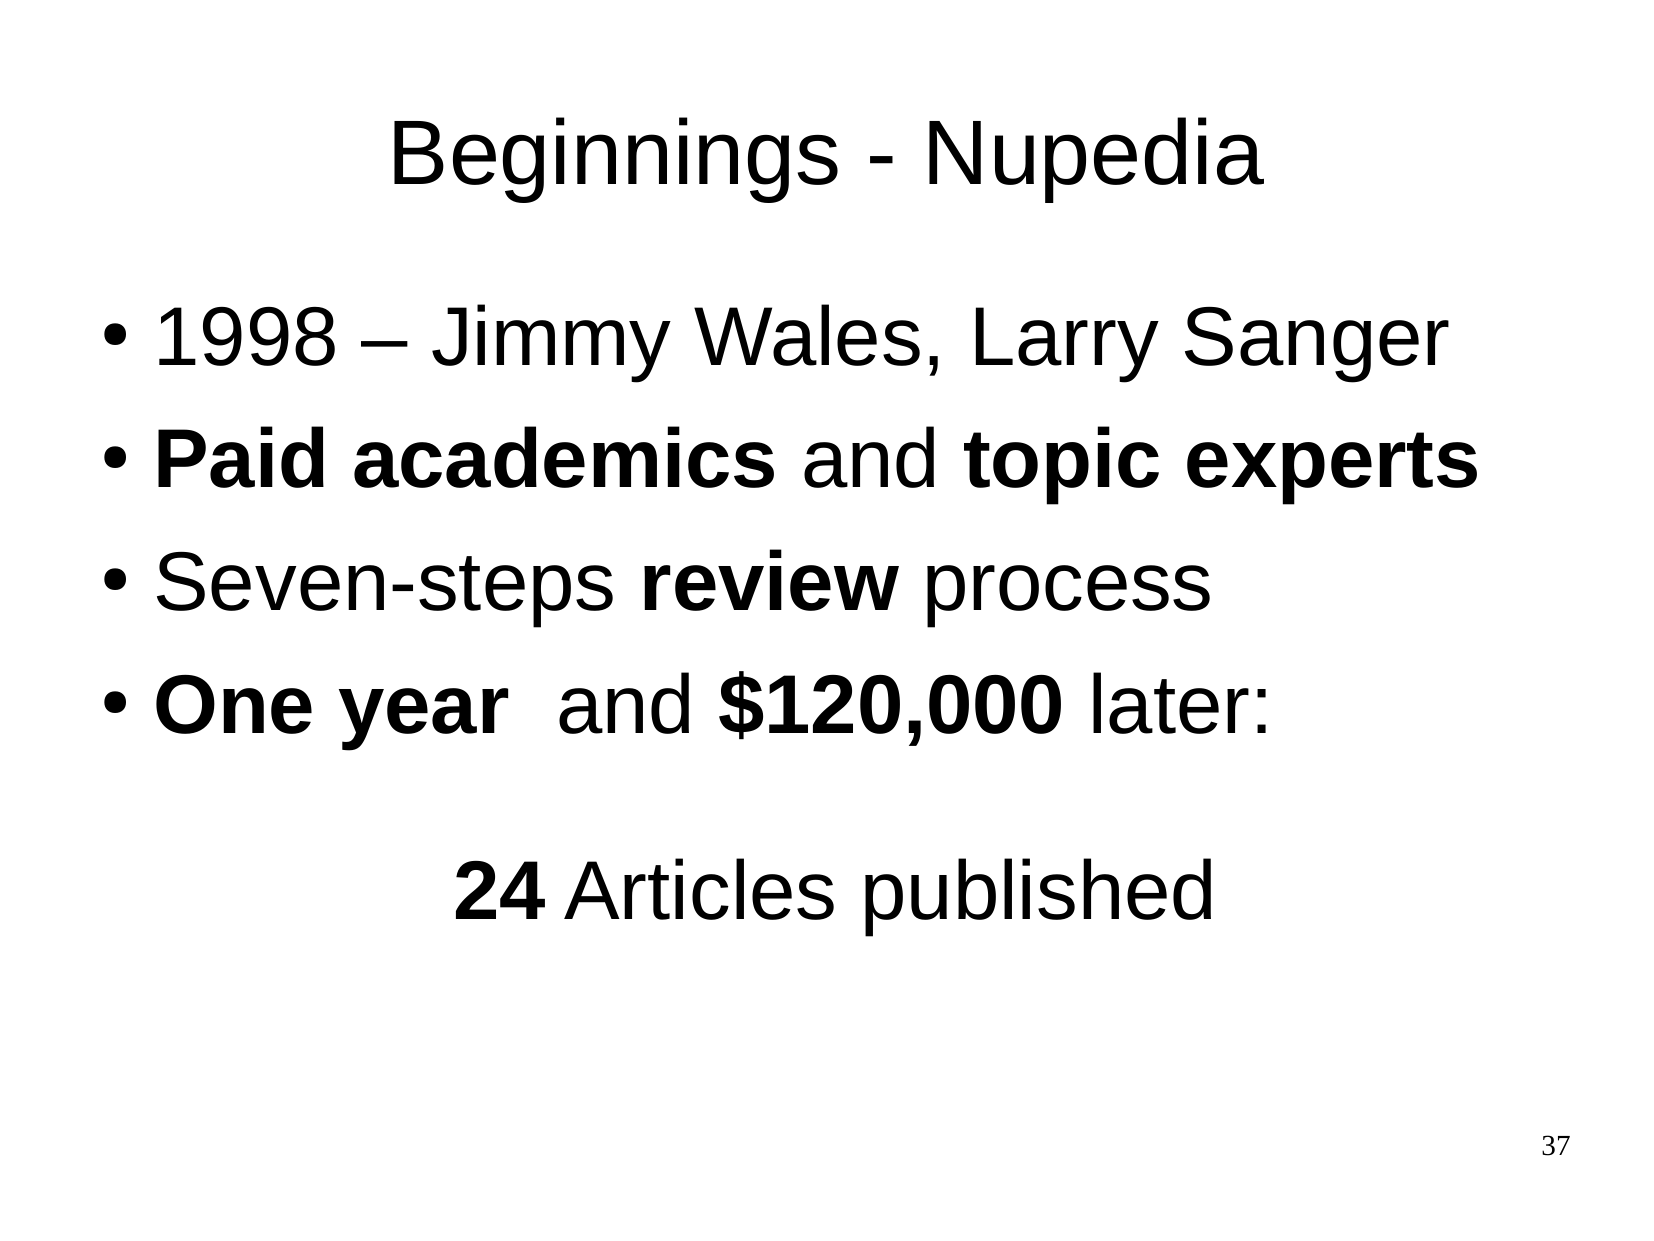

# Beginnings - Nupedia
1998 – Jimmy Wales, Larry Sanger
Paid academics and topic experts
Seven-steps review process
One year and $120,000 later:
			 	24 Articles published
37